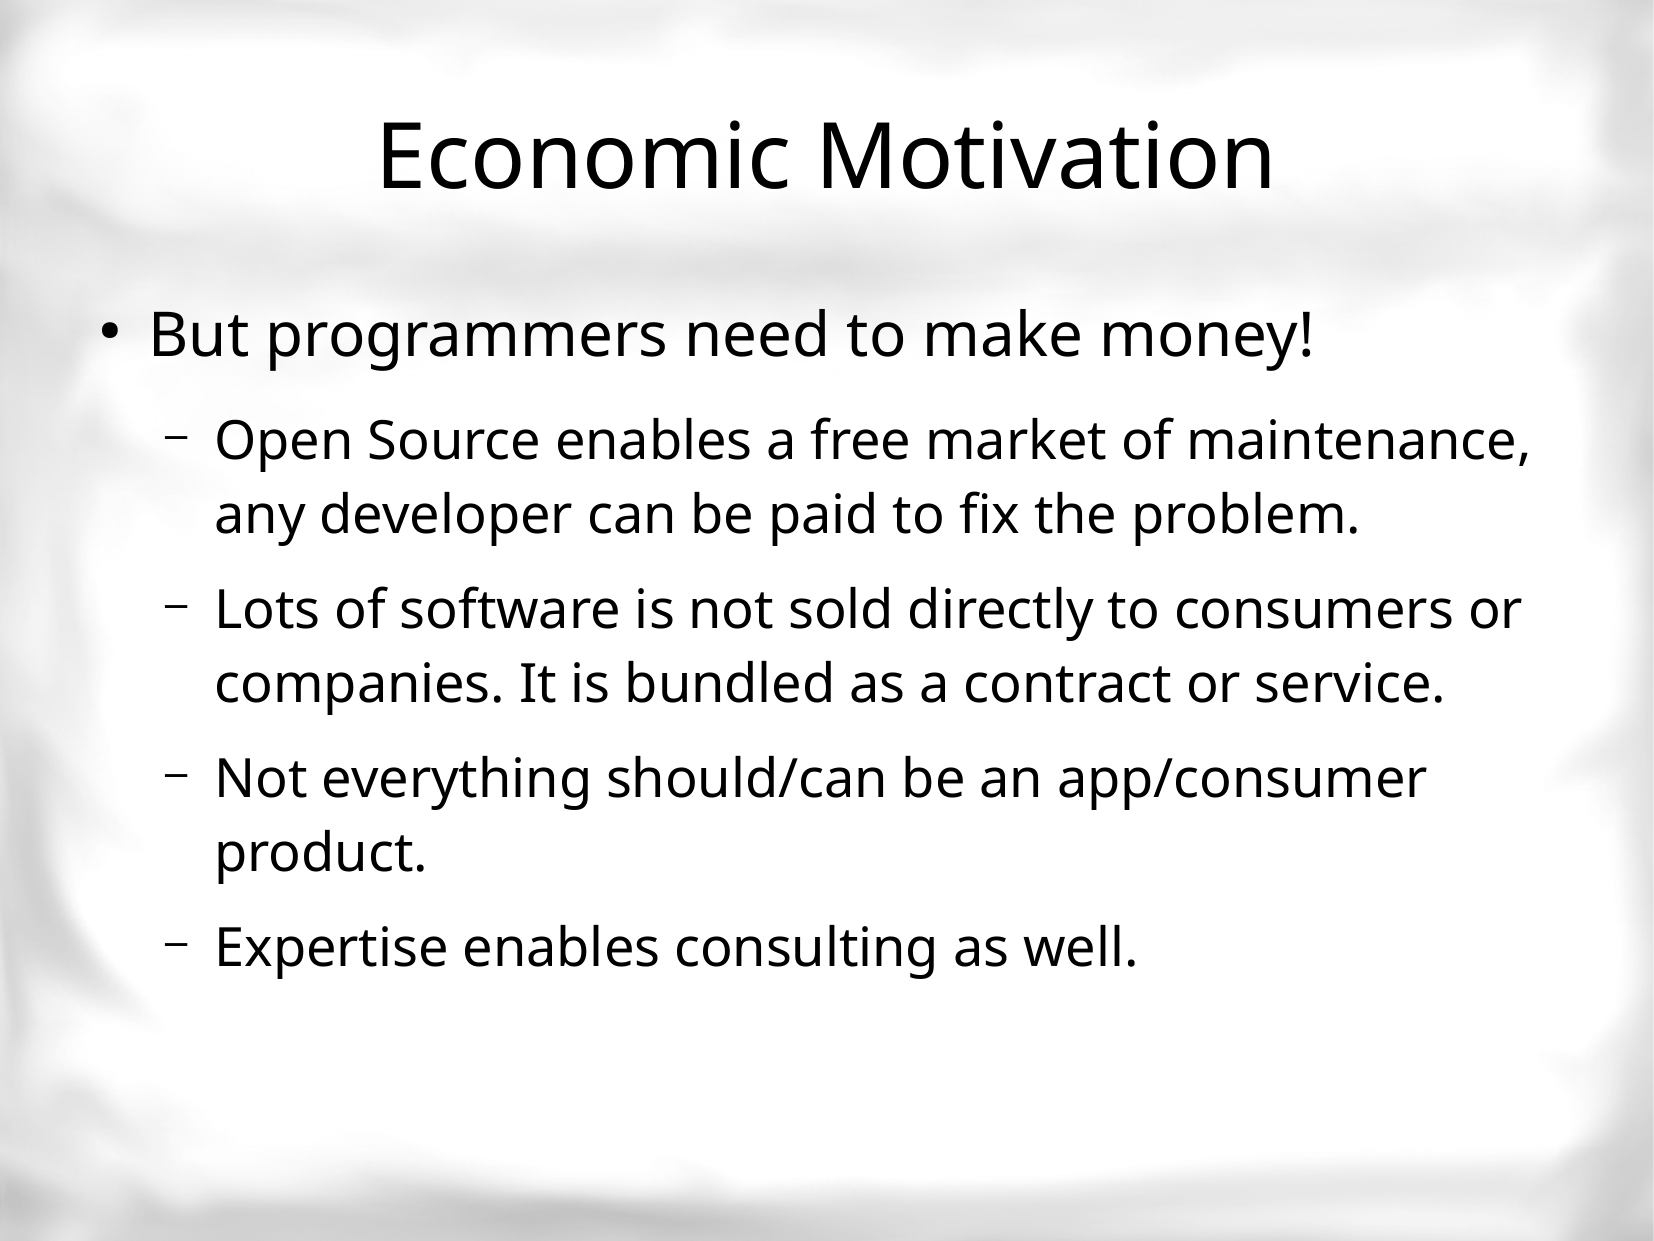

# Economic Motivation
But programmers need to make money!
Open Source enables a free market of maintenance, any developer can be paid to fix the problem.
Lots of software is not sold directly to consumers or companies. It is bundled as a contract or service.
Not everything should/can be an app/consumer product.
Expertise enables consulting as well.